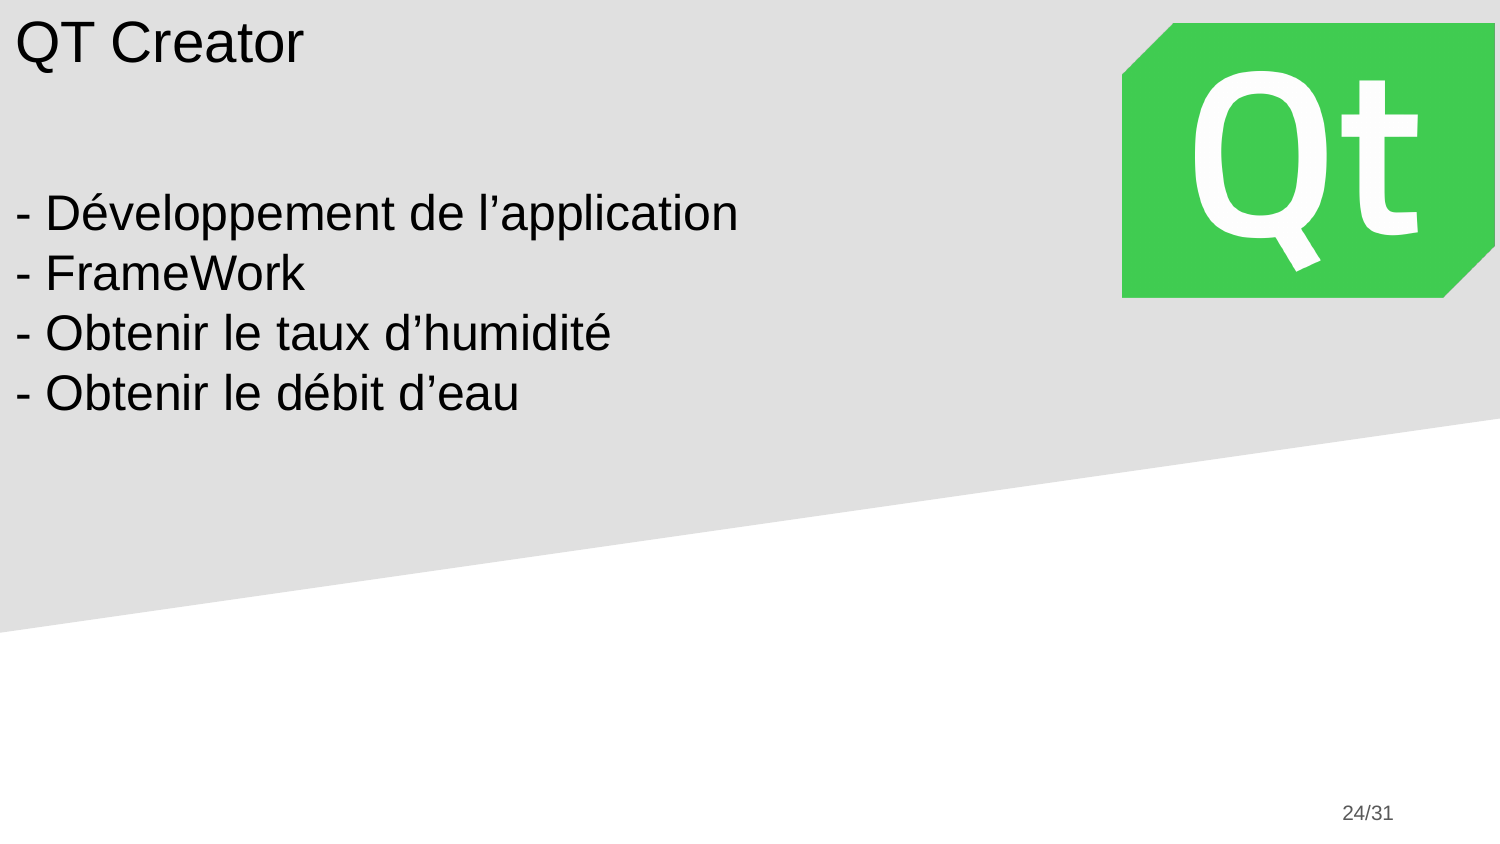

# QT Creator
- Développement de l’application
- FrameWork
- Obtenir le taux d’humidité
- Obtenir le débit d’eau